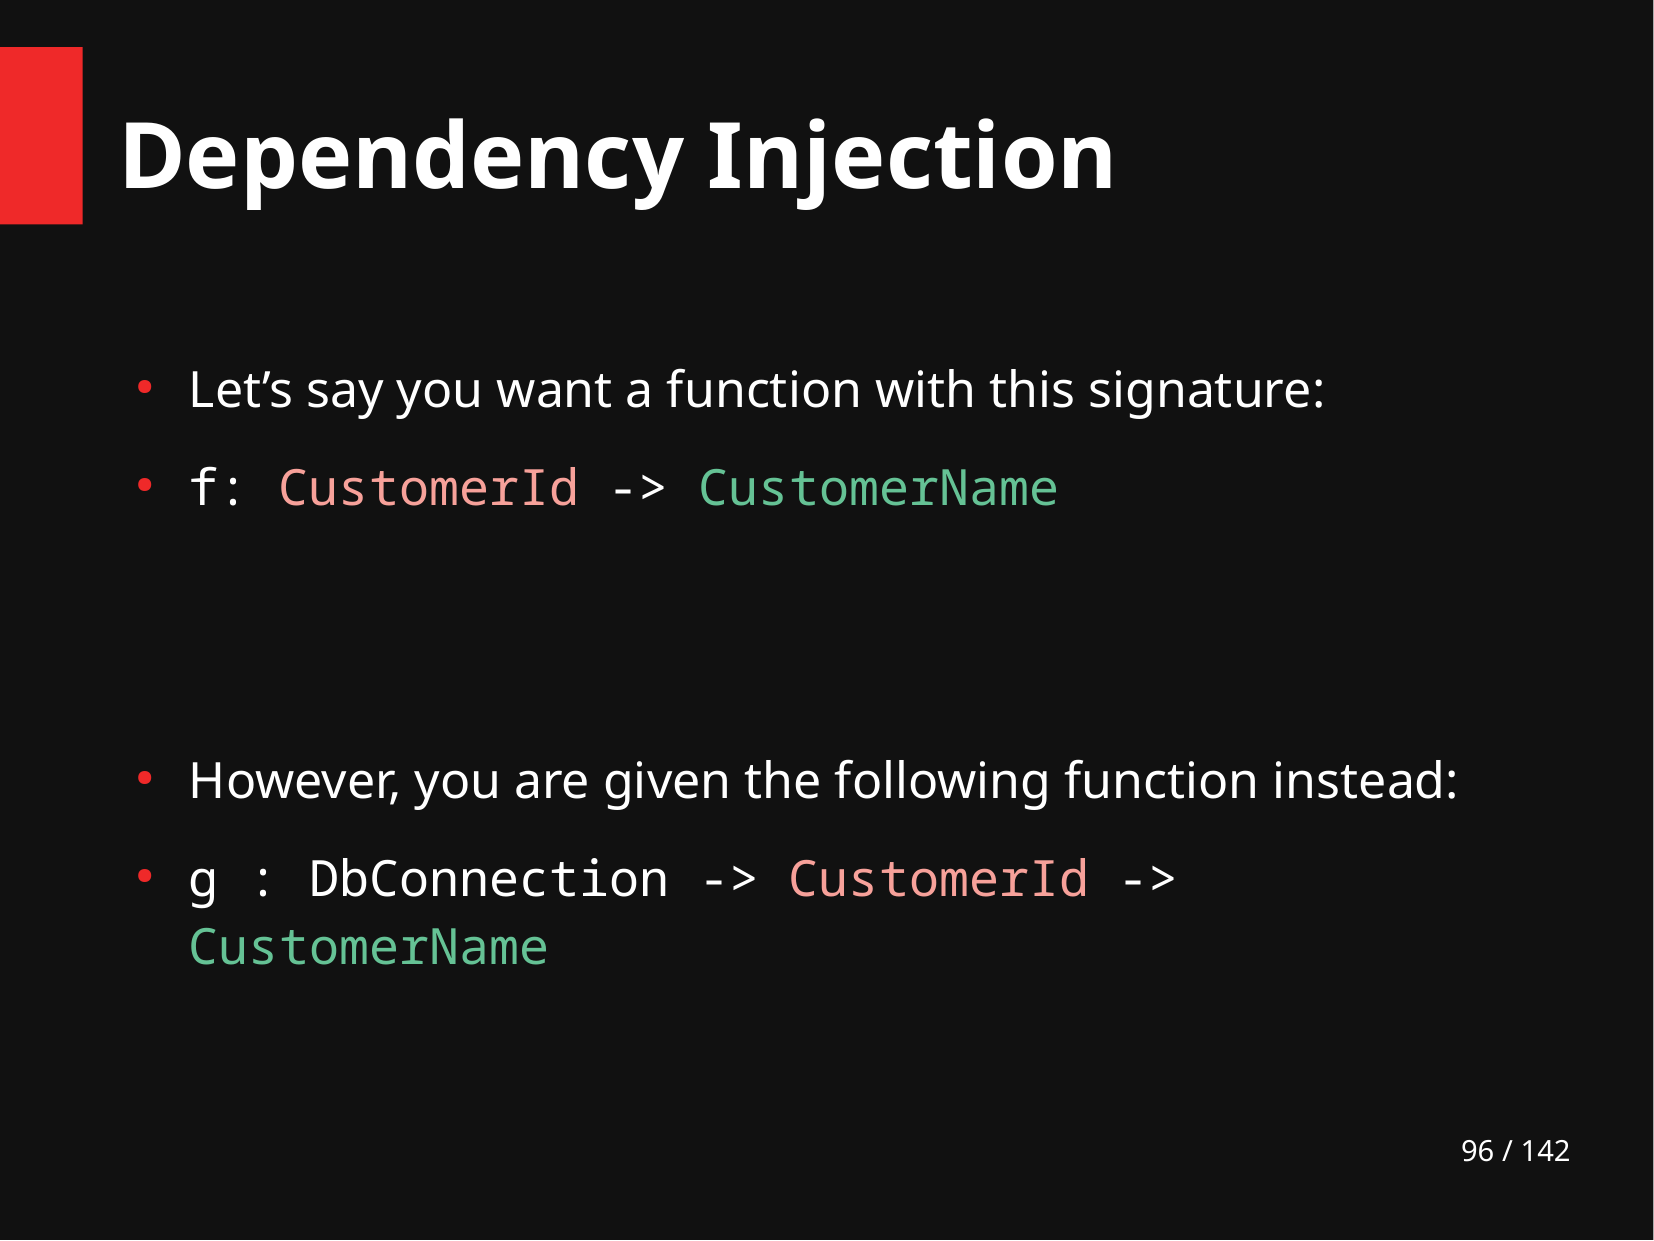

# Dependency Injection
Let’s say you want a function with this signature:
f: CustomerId -> CustomerName
However, you are given the following function instead:
g : DbConnection -> CustomerId -> CustomerName
96